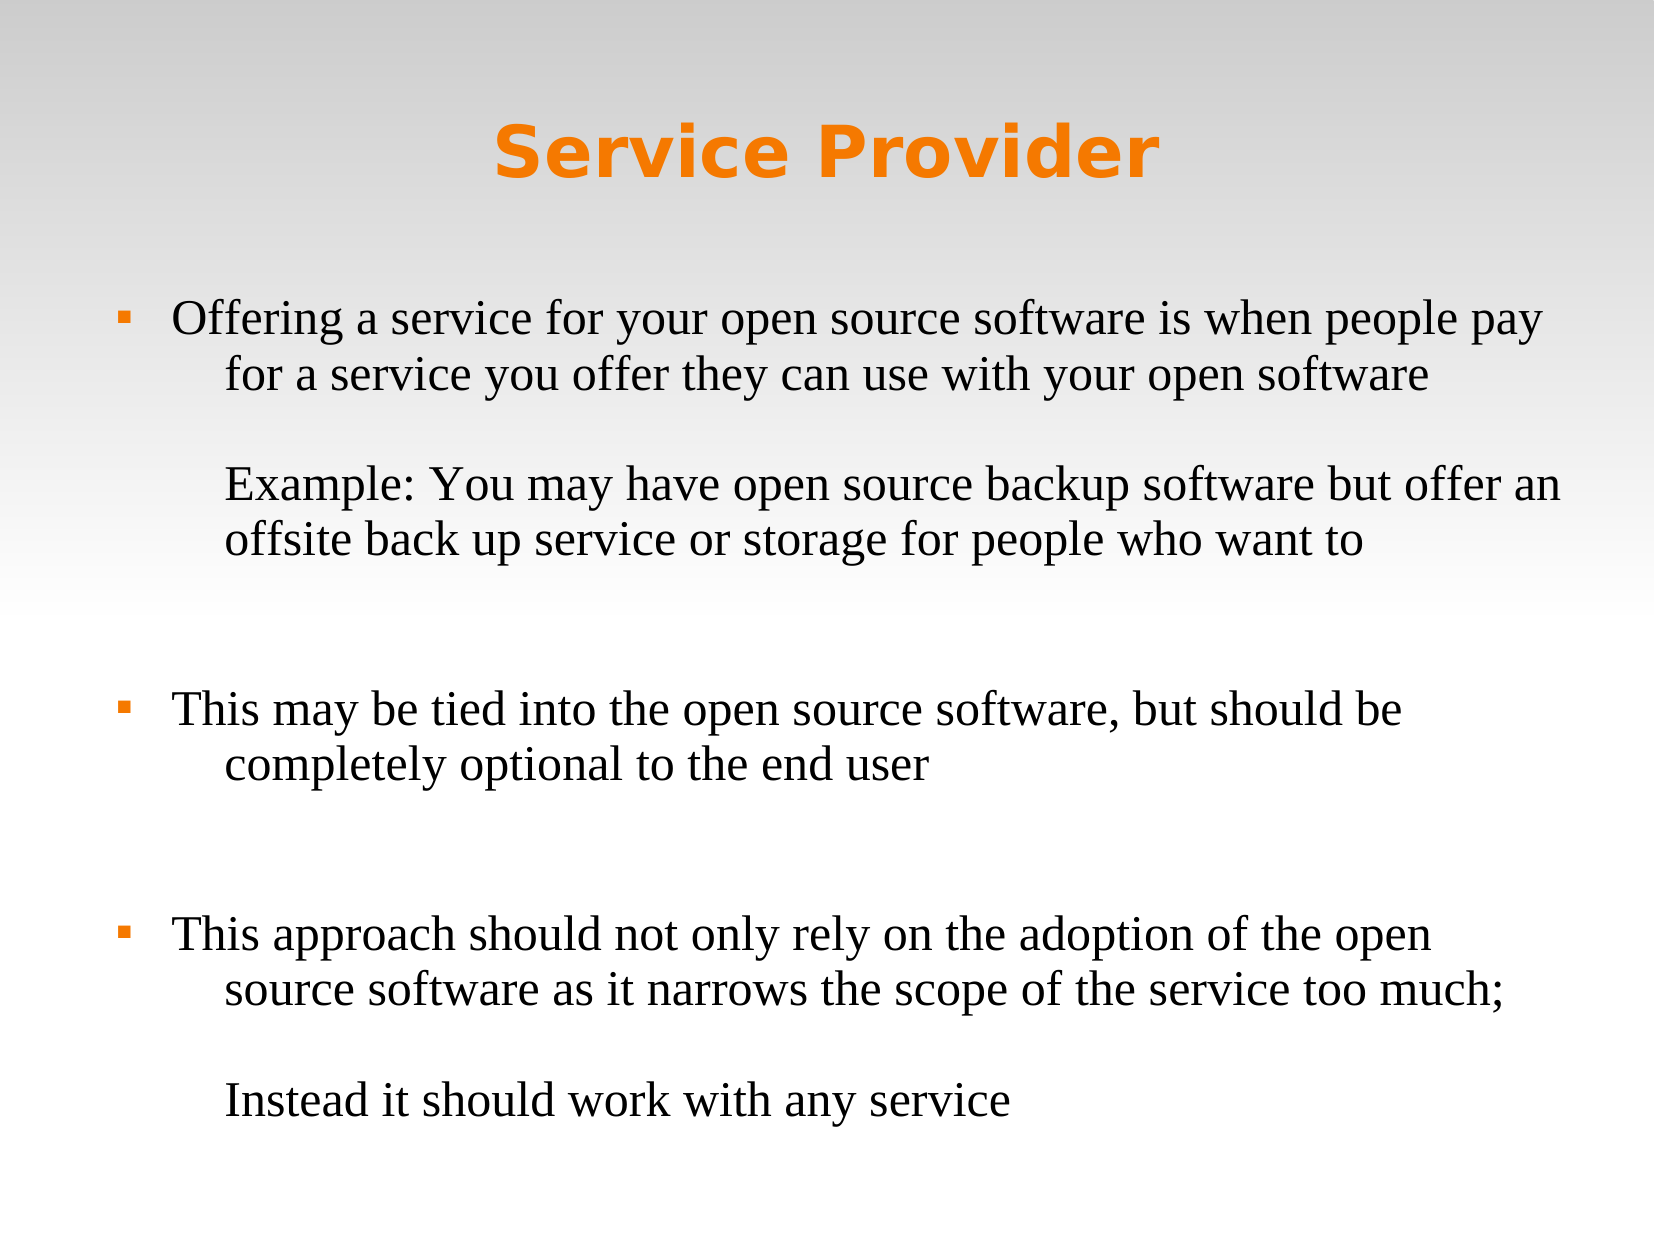

# Service Provider
Offering a service for your open source software is when people pay for a service you offer they can use with your open software
Example: You may have open source backup software but offer an offsite back up service or storage for people who want to
This may be tied into the open source software, but should be completely optional to the end user
This approach should not only rely on the adoption of the open source software as it narrows the scope of the service too much;
Instead it should work with any service